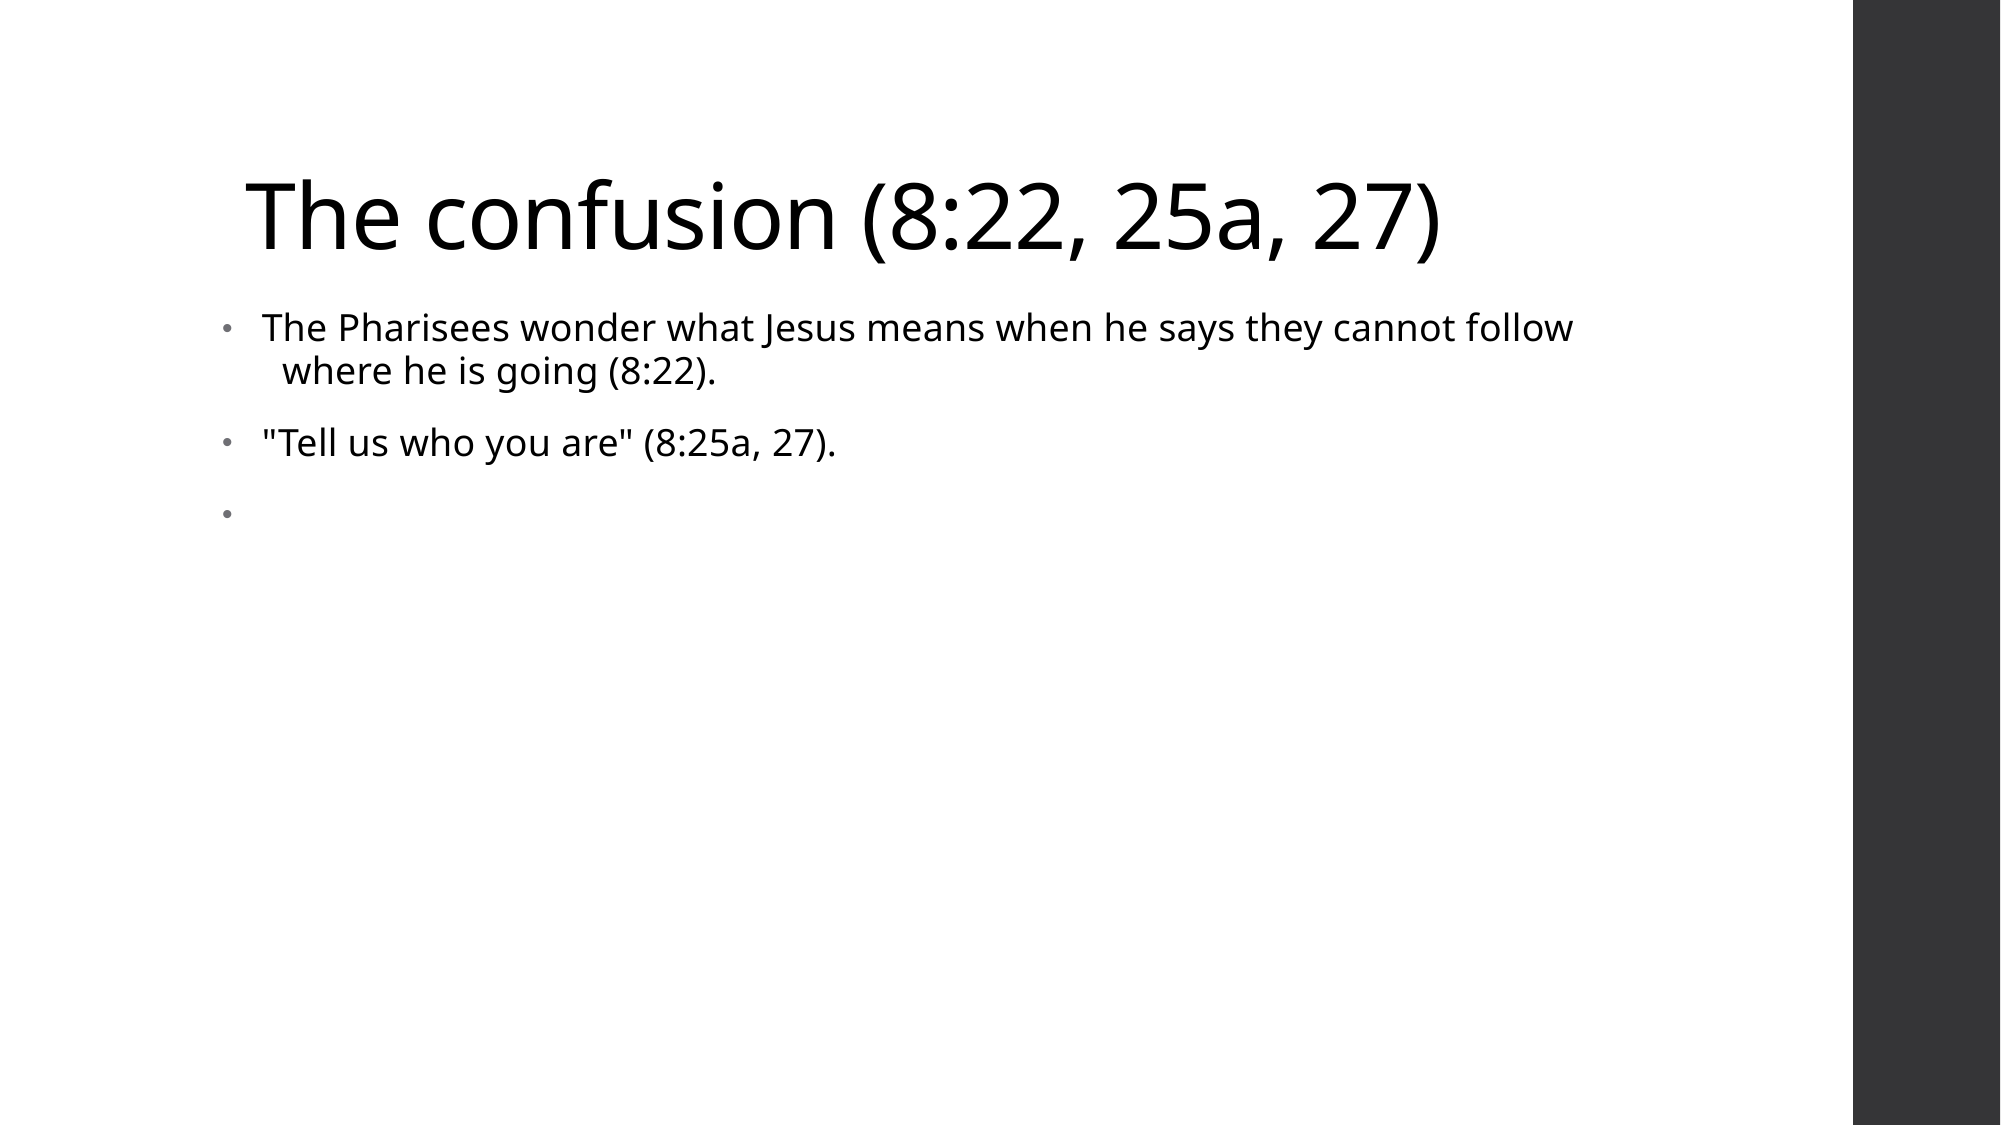

# The confusion (8:22, 25a, 27)
 The Pharisees wonder what Jesus means when he says they cannot follow where he is going (8:22).
 "Tell us who you are" (8:25a, 27).